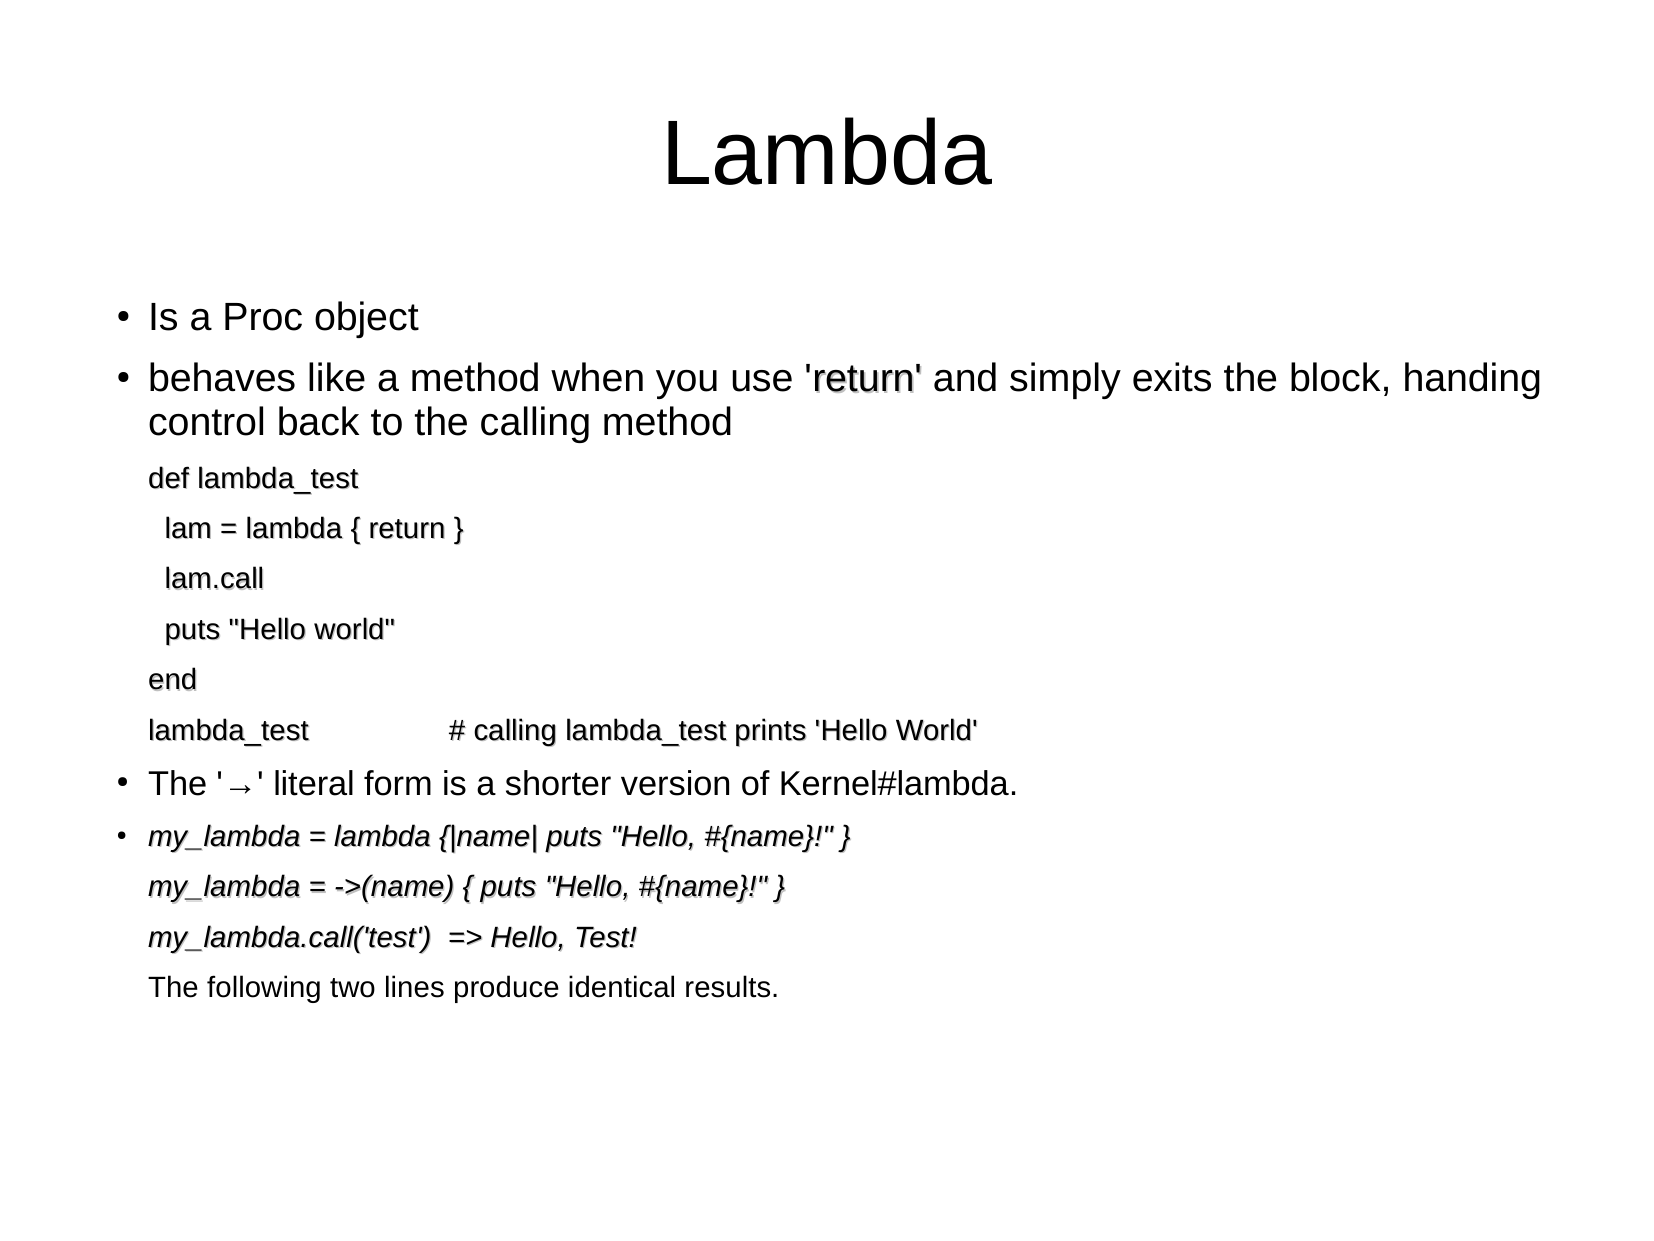

# Lambda
Is a Proc object
behaves like a method when you use 'return' and simply exits the block, handing control back to the calling method
def lambda_test
 lam = lambda { return }
 lam.call
 puts "Hello world"
end
lambda_test # calling lambda_test prints 'Hello World'
The '→' literal form is a shorter version of Kernel#lambda.
my_lambda = lambda {|name| puts "Hello, #{name}!" }
my_lambda = ->(name) { puts "Hello, #{name}!" }
my_lambda.call('test') => Hello, Test!
The following two lines produce identical results.